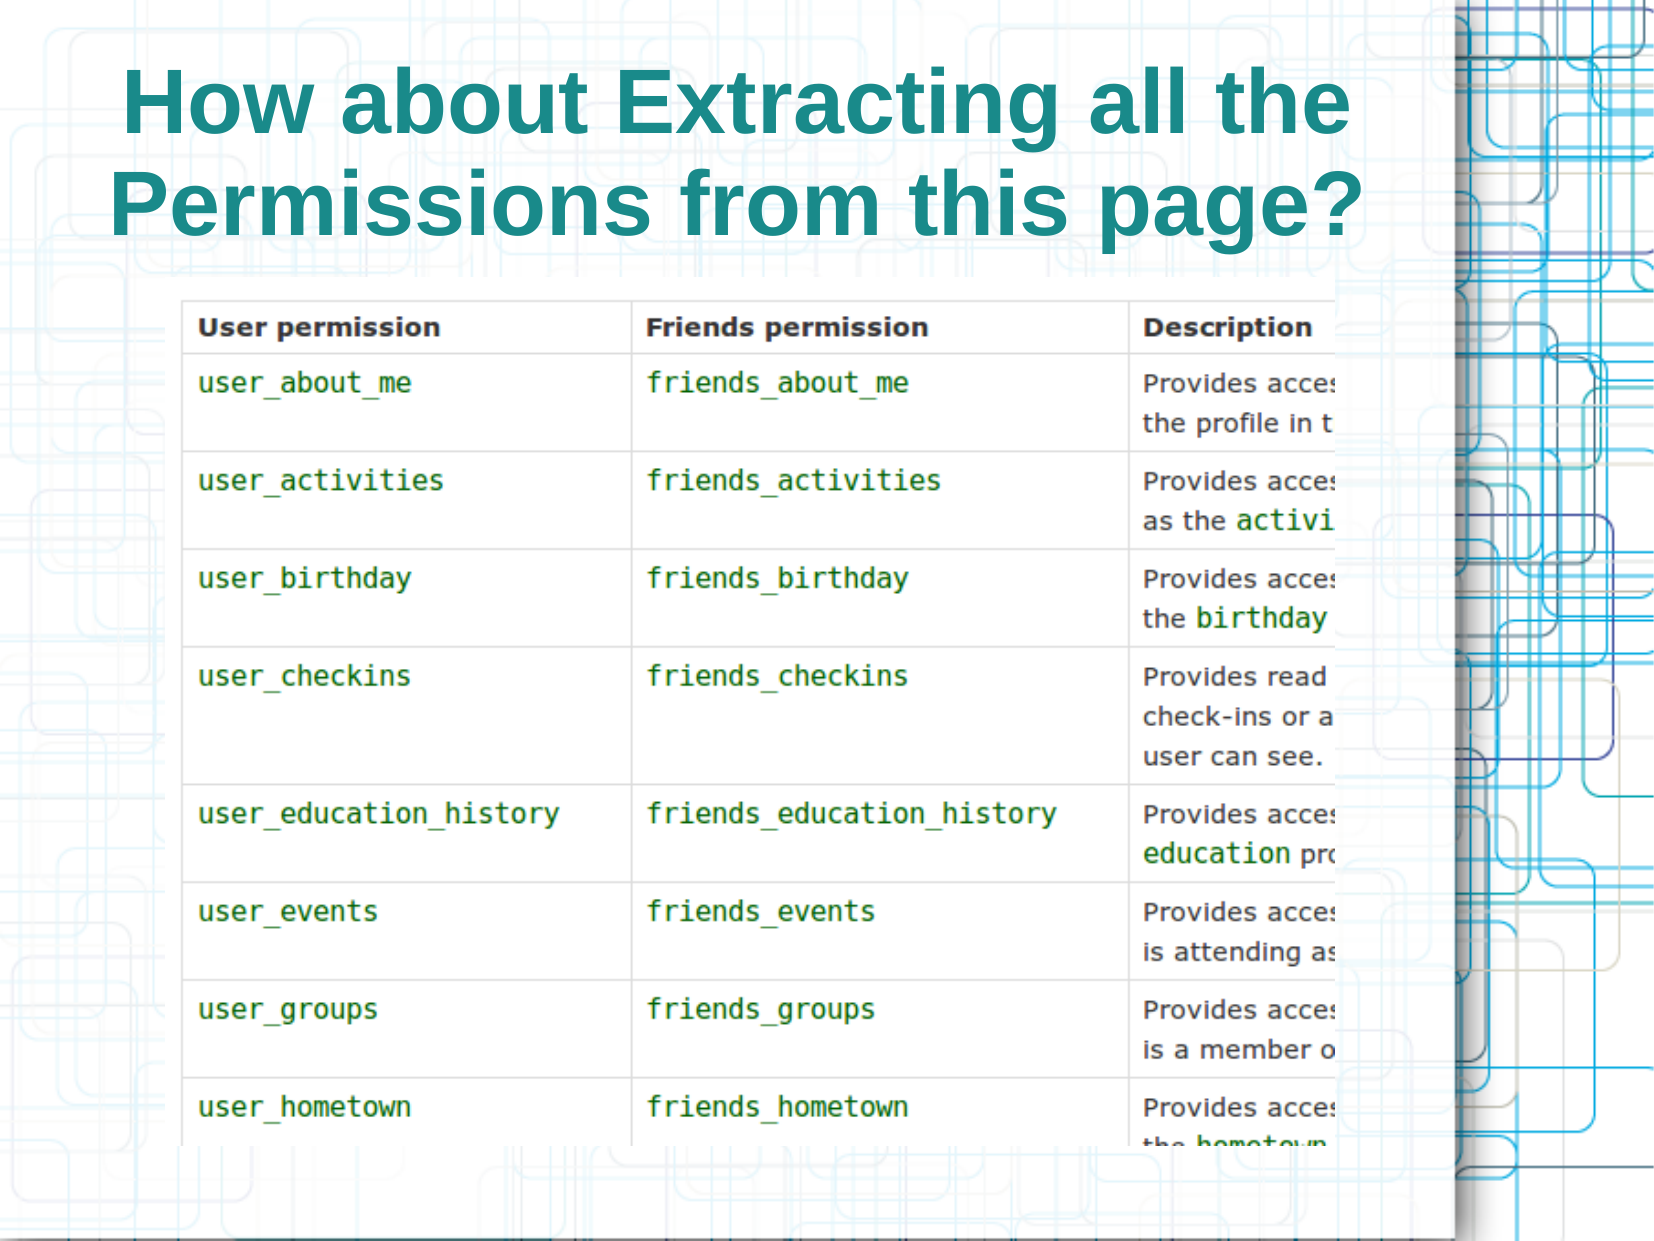

# How about Extracting all the Permissions from this page?